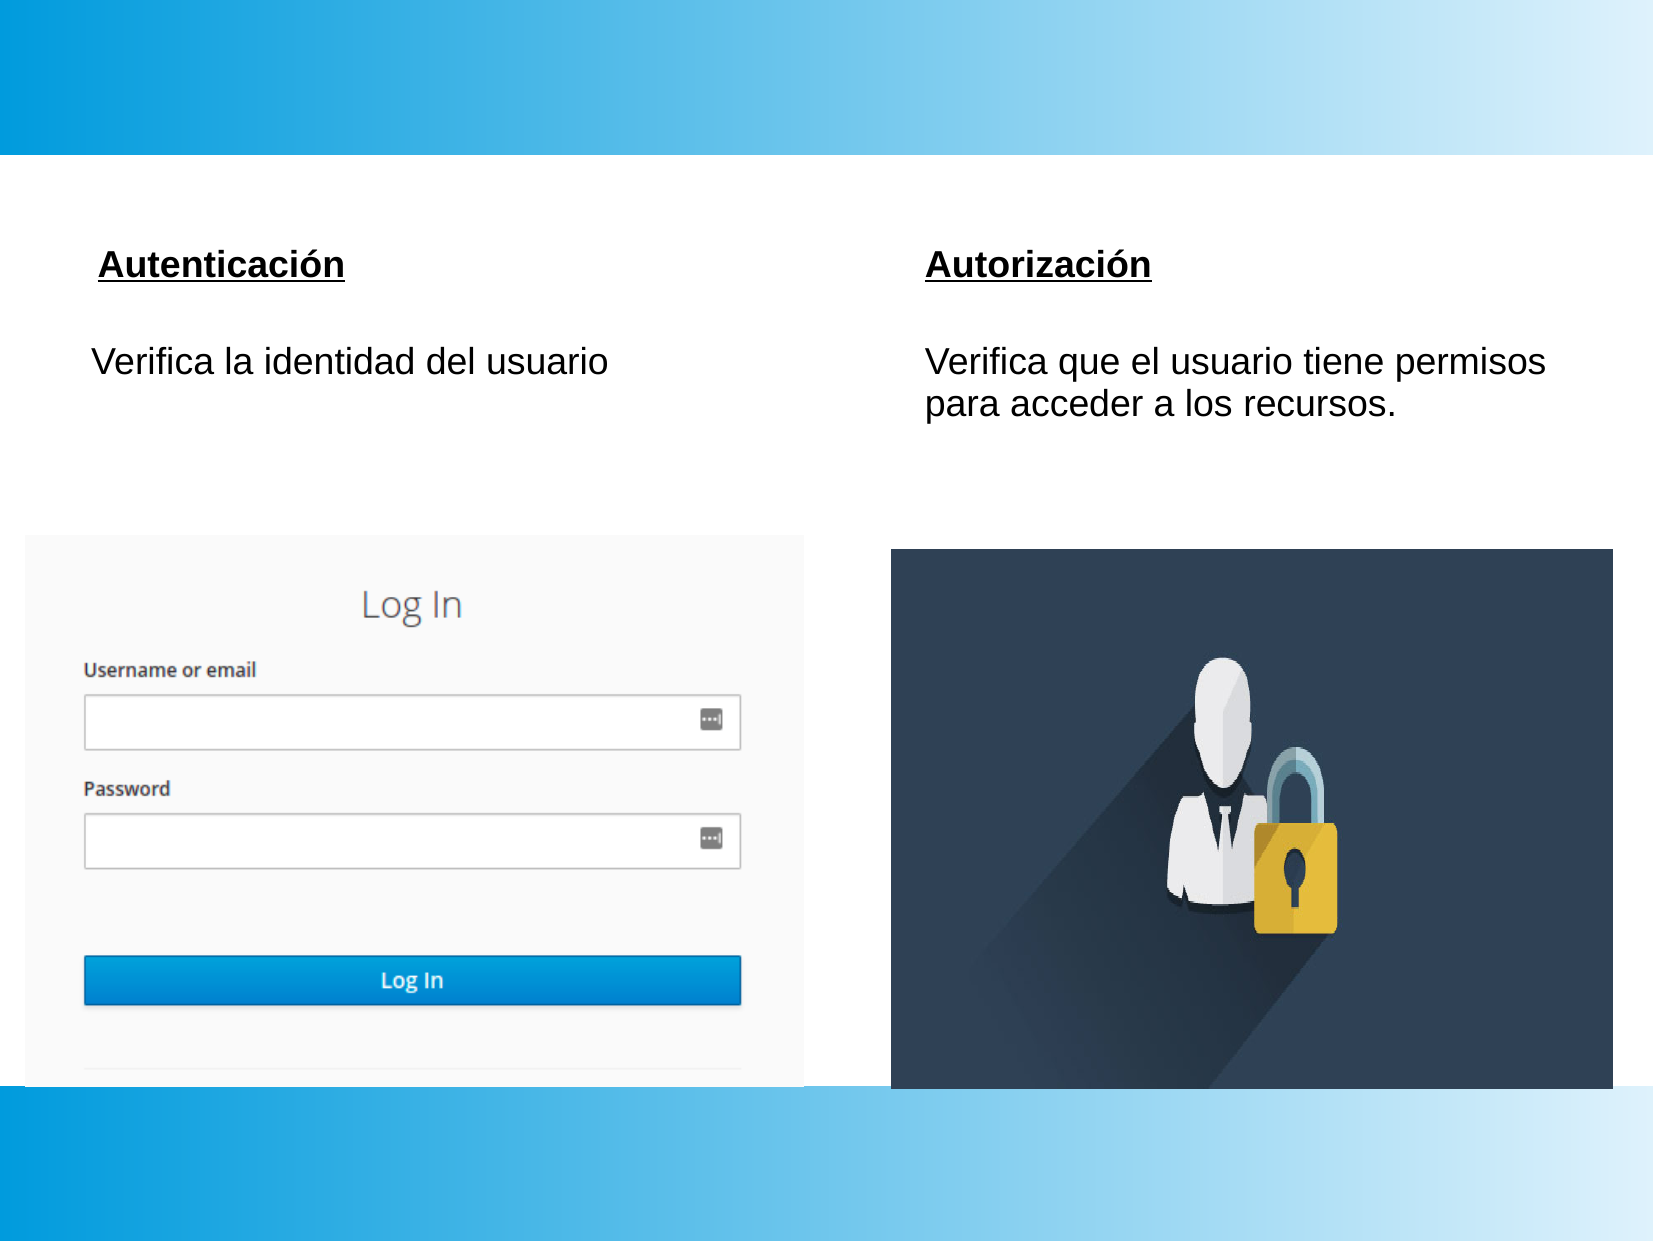

#
Autenticación
Autorización
Verifica la identidad del usuario
Verifica que el usuario tiene permisos para acceder a los recursos.